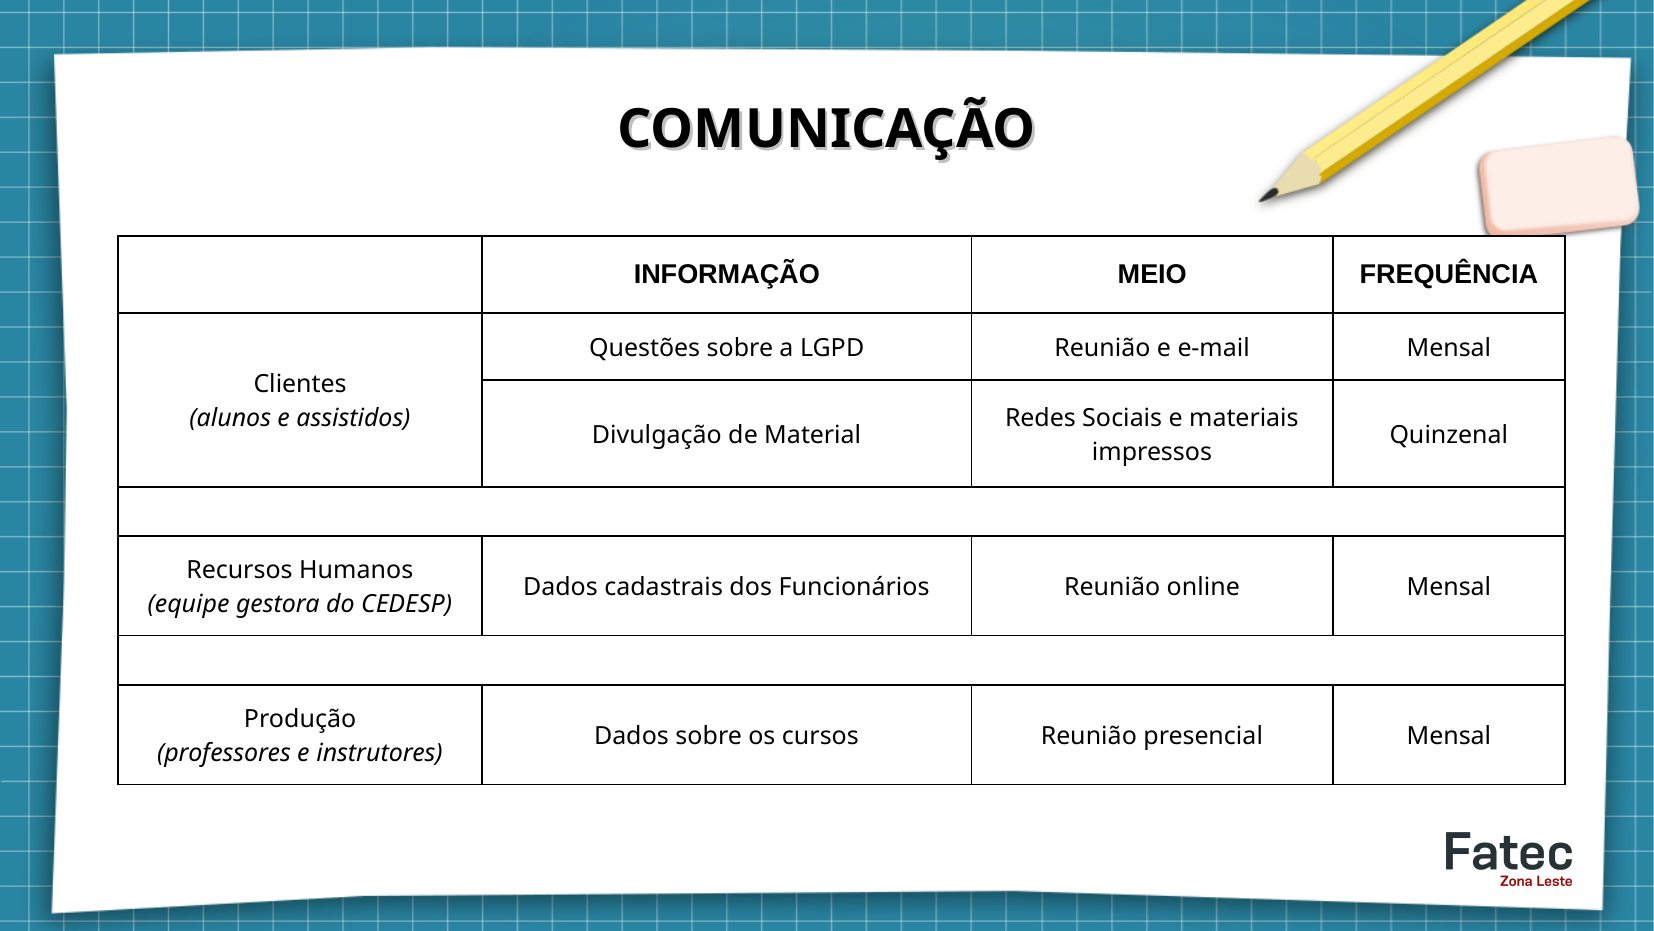

# COMUNICAÇÃO
| PARTE INTERESSADA | INFORMAÇÃO | MEIO | FREQUÊNCIA |
| --- | --- | --- | --- |
| Clientes (alunos e assistidos) | Questões sobre a LGPD | Reunião e e-mail | Mensal |
| | Divulgação de Material | Redes Sociais e materiais impressos | Quinzenal |
| | | | |
| Recursos Humanos (equipe gestora do CEDESP) | Dados cadastrais dos Funcionários | Reunião online | Mensal |
| | | | |
| Produção (professores e instrutores) | Dados sobre os cursos | Reunião presencial | Mensal |